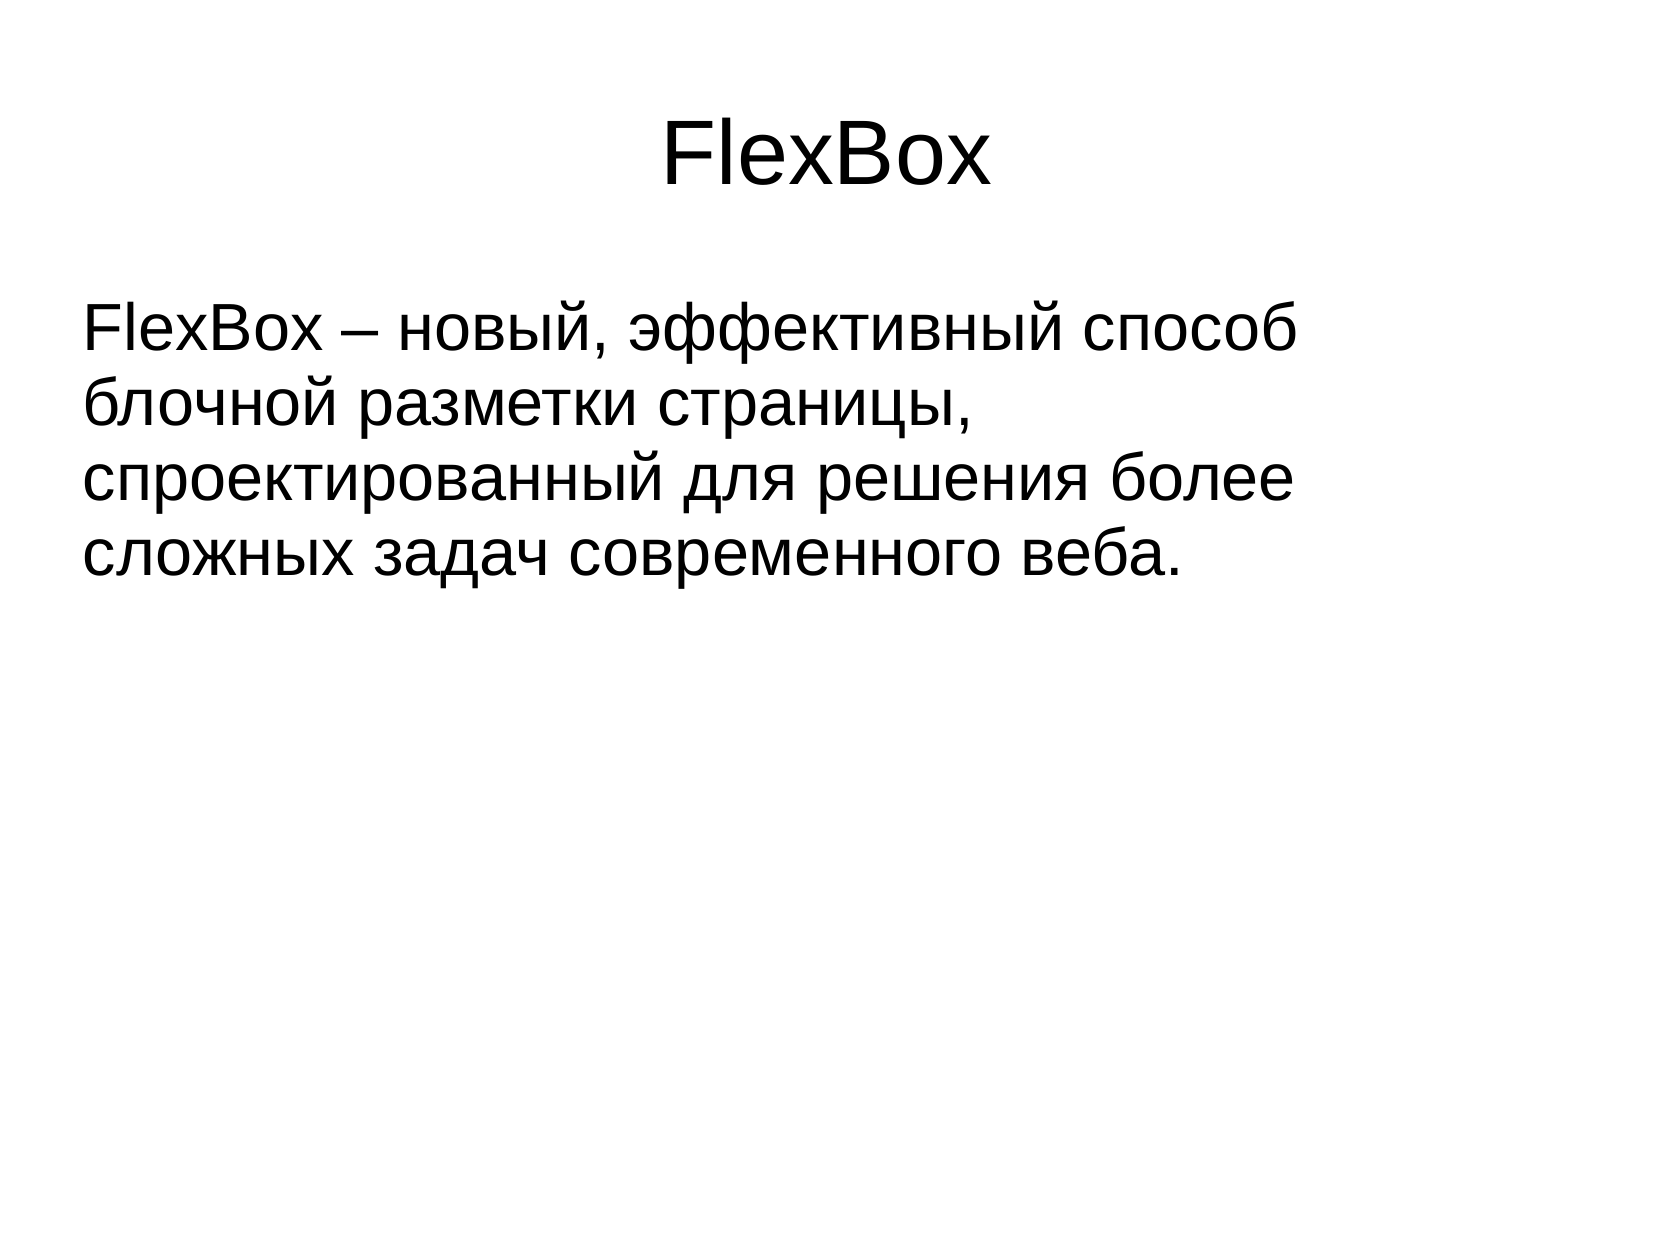

# FlexBox
FlexBox – новый, эффективный способ блочной разметки страницы, спроектированный для решения более сложных задач современного веба.